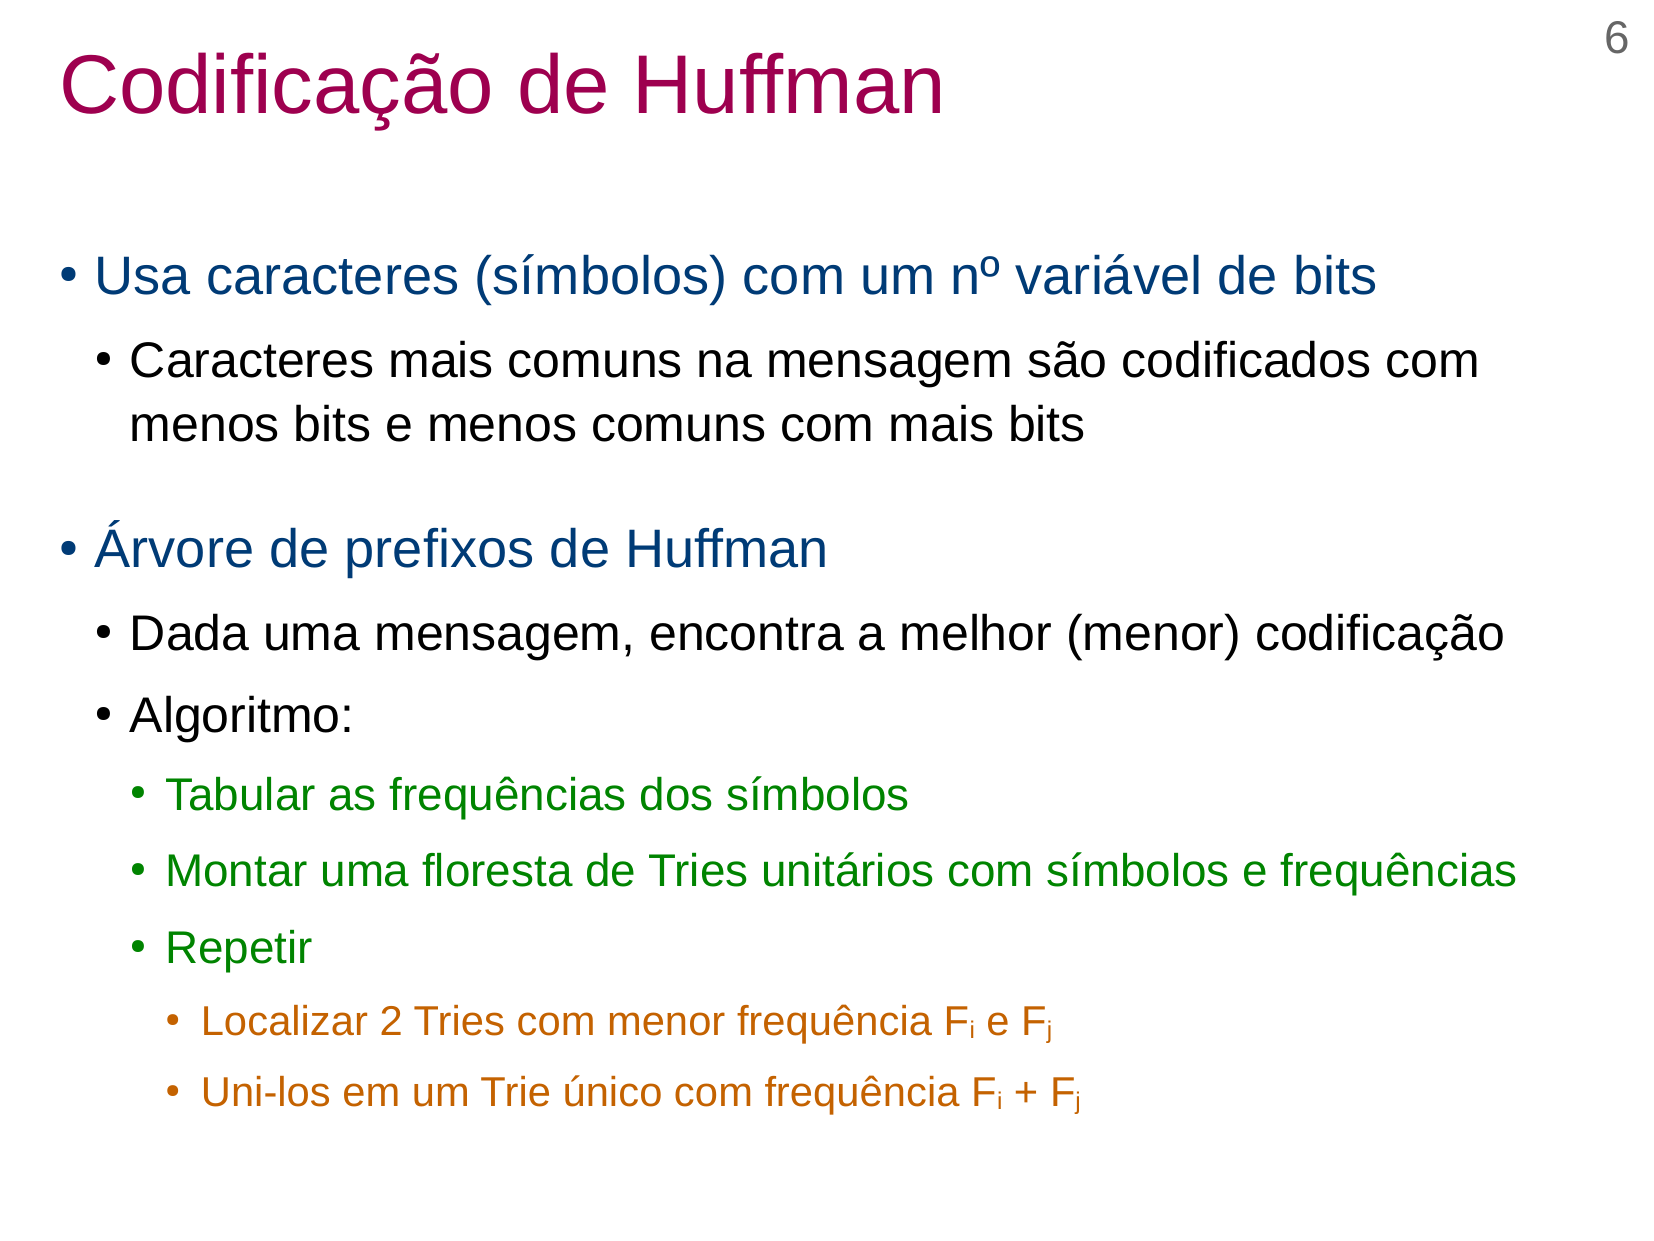

6
# Codificação de Huffman
Usa caracteres (símbolos) com um nº variável de bits
Caracteres mais comuns na mensagem são codificados com menos bits e menos comuns com mais bits
Árvore de prefixos de Huffman
Dada uma mensagem, encontra a melhor (menor) codificação
Algoritmo:
Tabular as frequências dos símbolos
Montar uma floresta de Tries unitários com símbolos e frequências
Repetir
Localizar 2 Tries com menor frequência Fi e Fj
Uni-los em um Trie único com frequência Fi + Fj